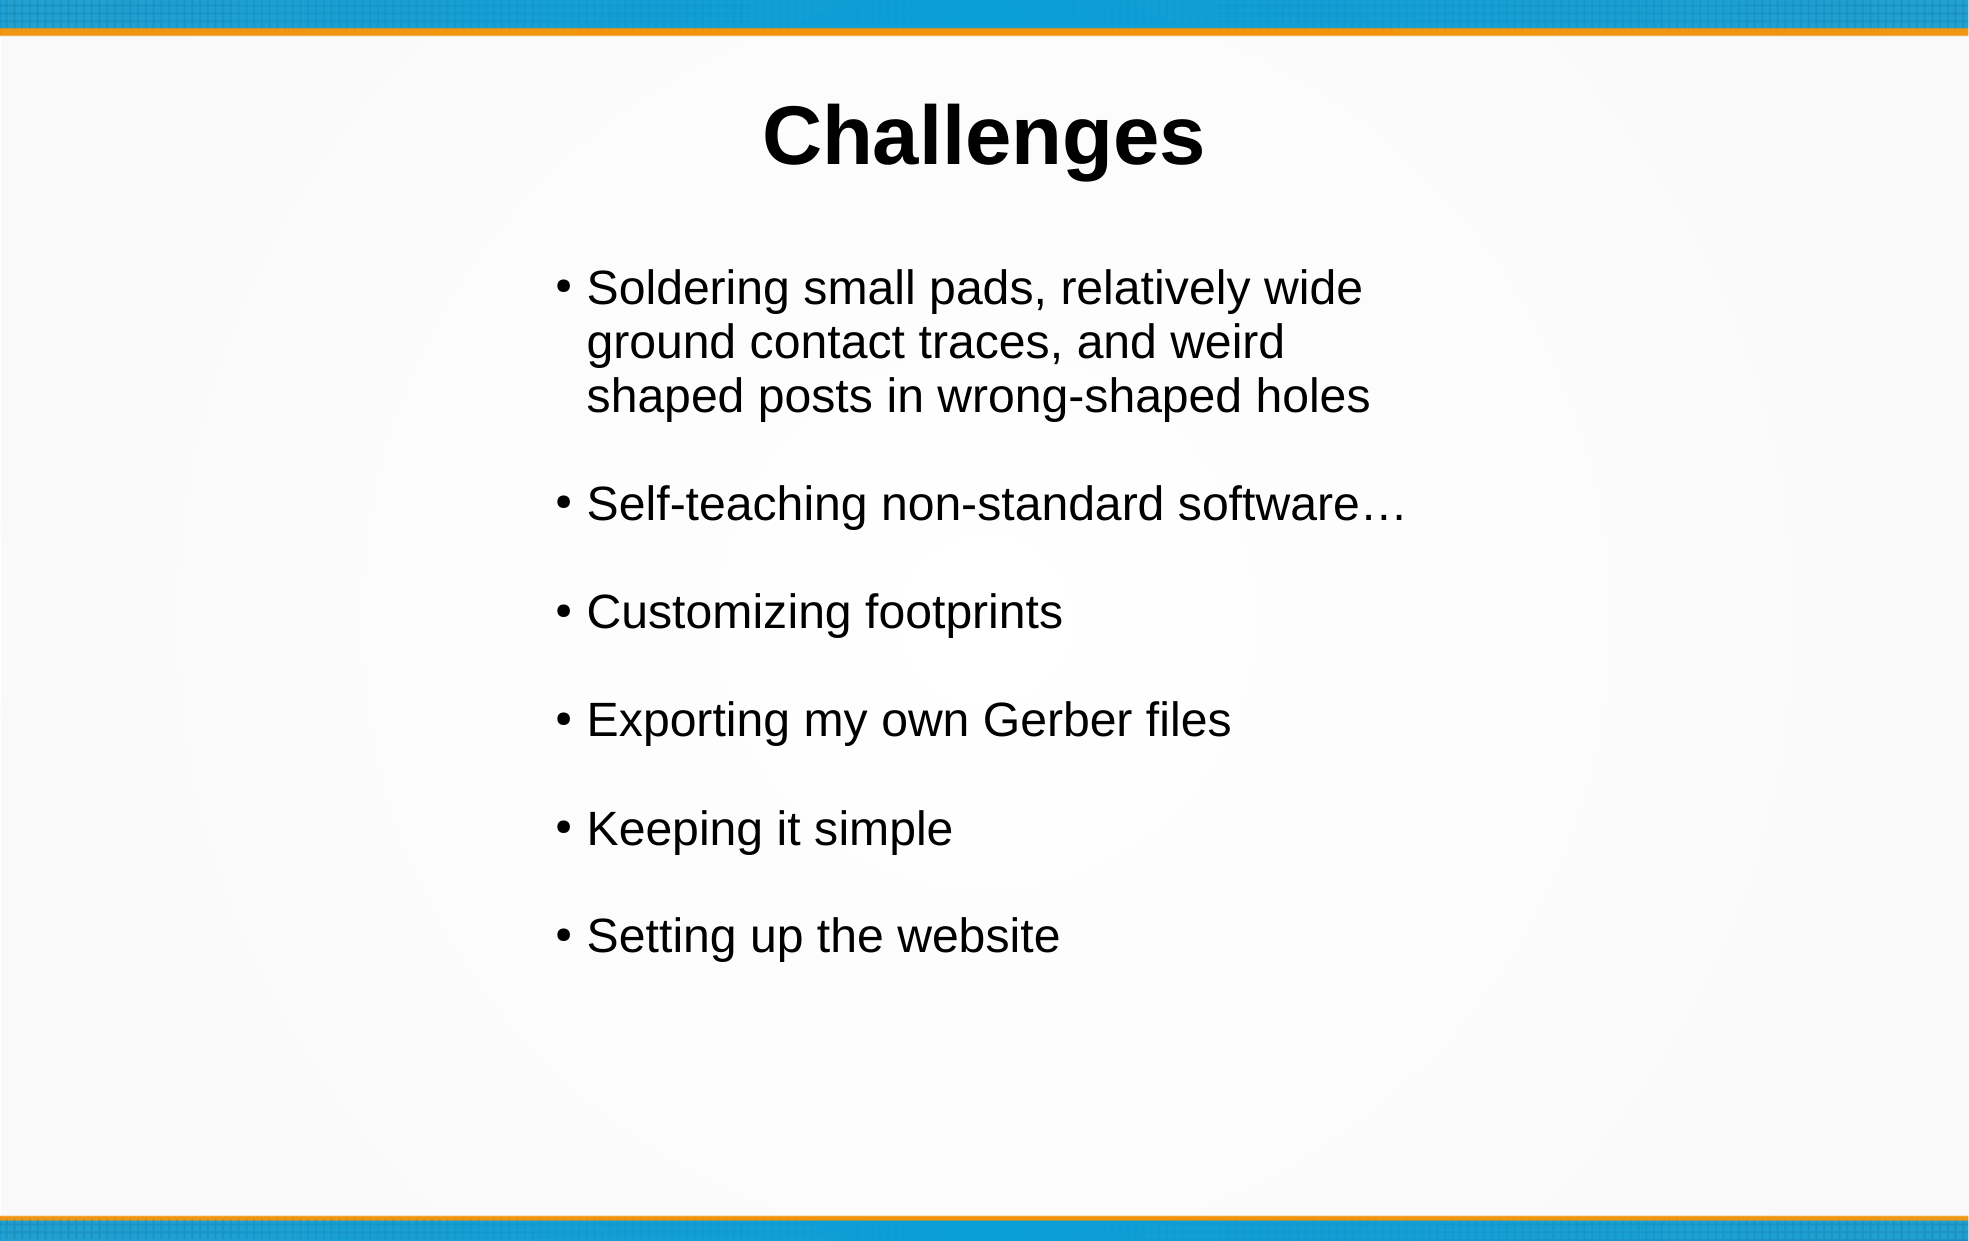

Challenges
Soldering small pads, relatively wide ground contact traces, and weird shaped posts in wrong-shaped holes
Self-teaching non-standard software…
Customizing footprints
Exporting my own Gerber files
Keeping it simple
Setting up the website